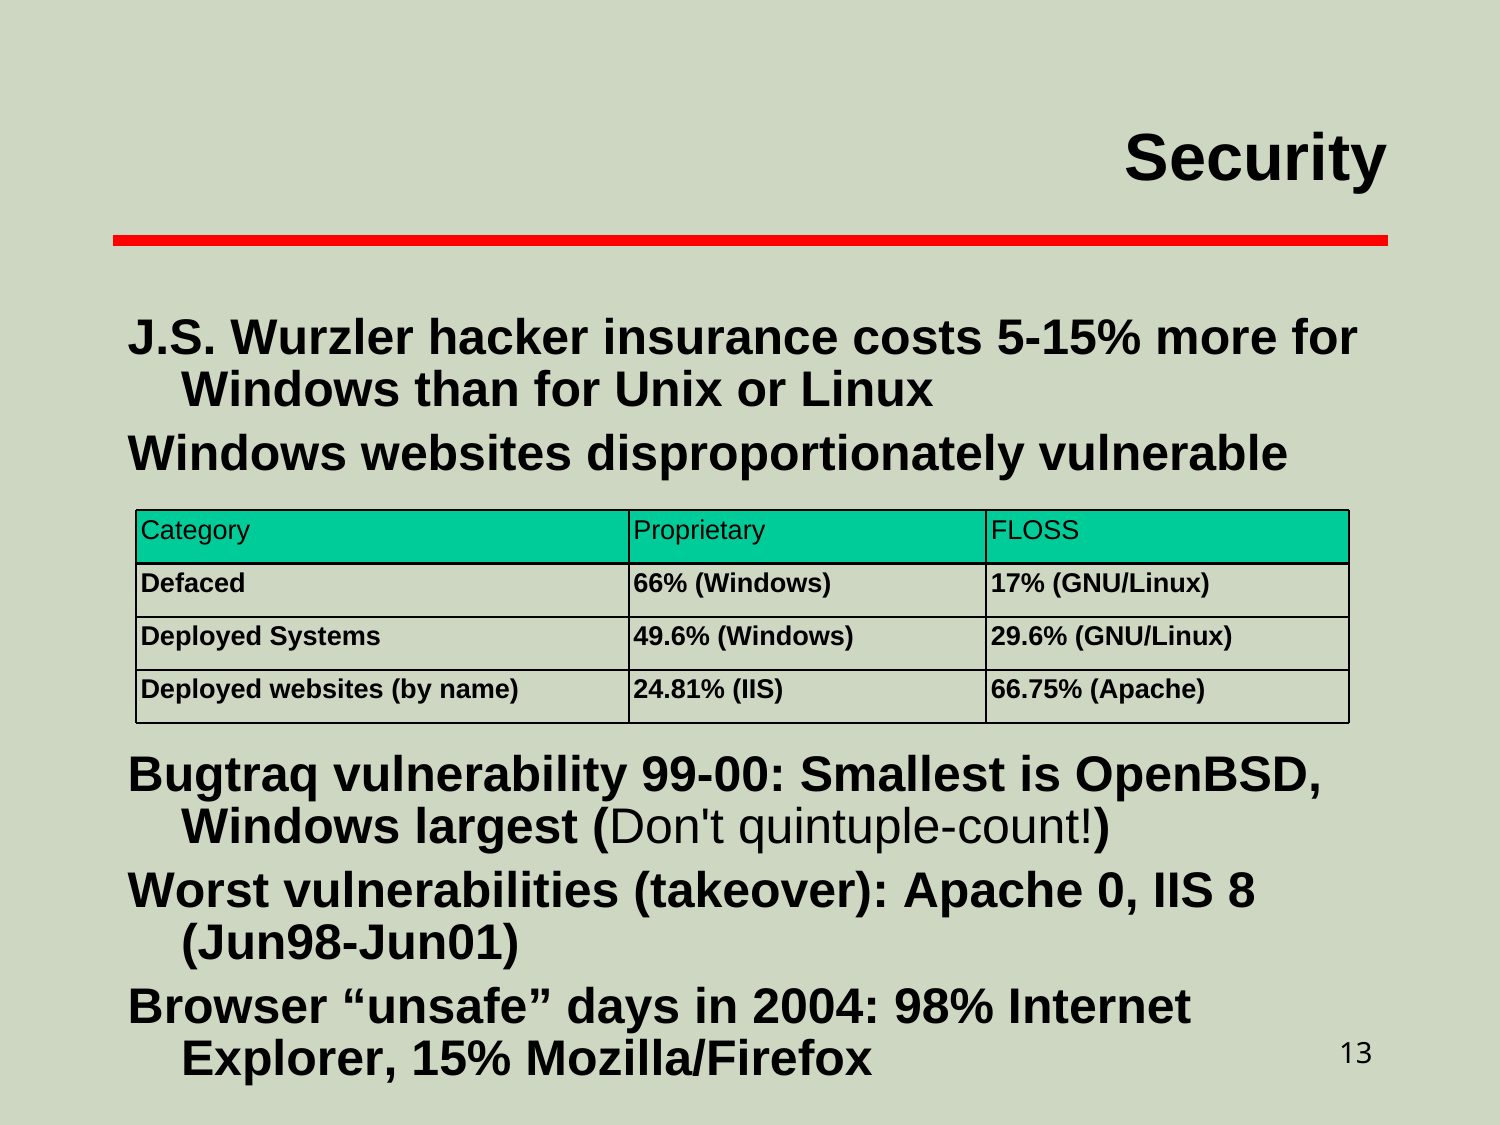

# Security
J.S. Wurzler hacker insurance costs 5-15% more for Windows than for Unix or Linux
Windows websites disproportionately vulnerable
Bugtraq vulnerability 99-00: Smallest is OpenBSD, Windows largest (Don't quintuple-count!)
Worst vulnerabilities (takeover): Apache 0, IIS 8
(Jun98-Jun01)
Browser “unsafe” days in 2004: 98% Internet Explorer, 15% Mozilla/Firefox
Category
Proprietary
FLOSS
Defaced
66% (Windows)
17% (GNU/Linux)
Deployed Systems
49.6% (Windows)
29.6% (GNU/Linux)
Deployed websites (by name)
24.81% (IIS)
66.75% (Apache)